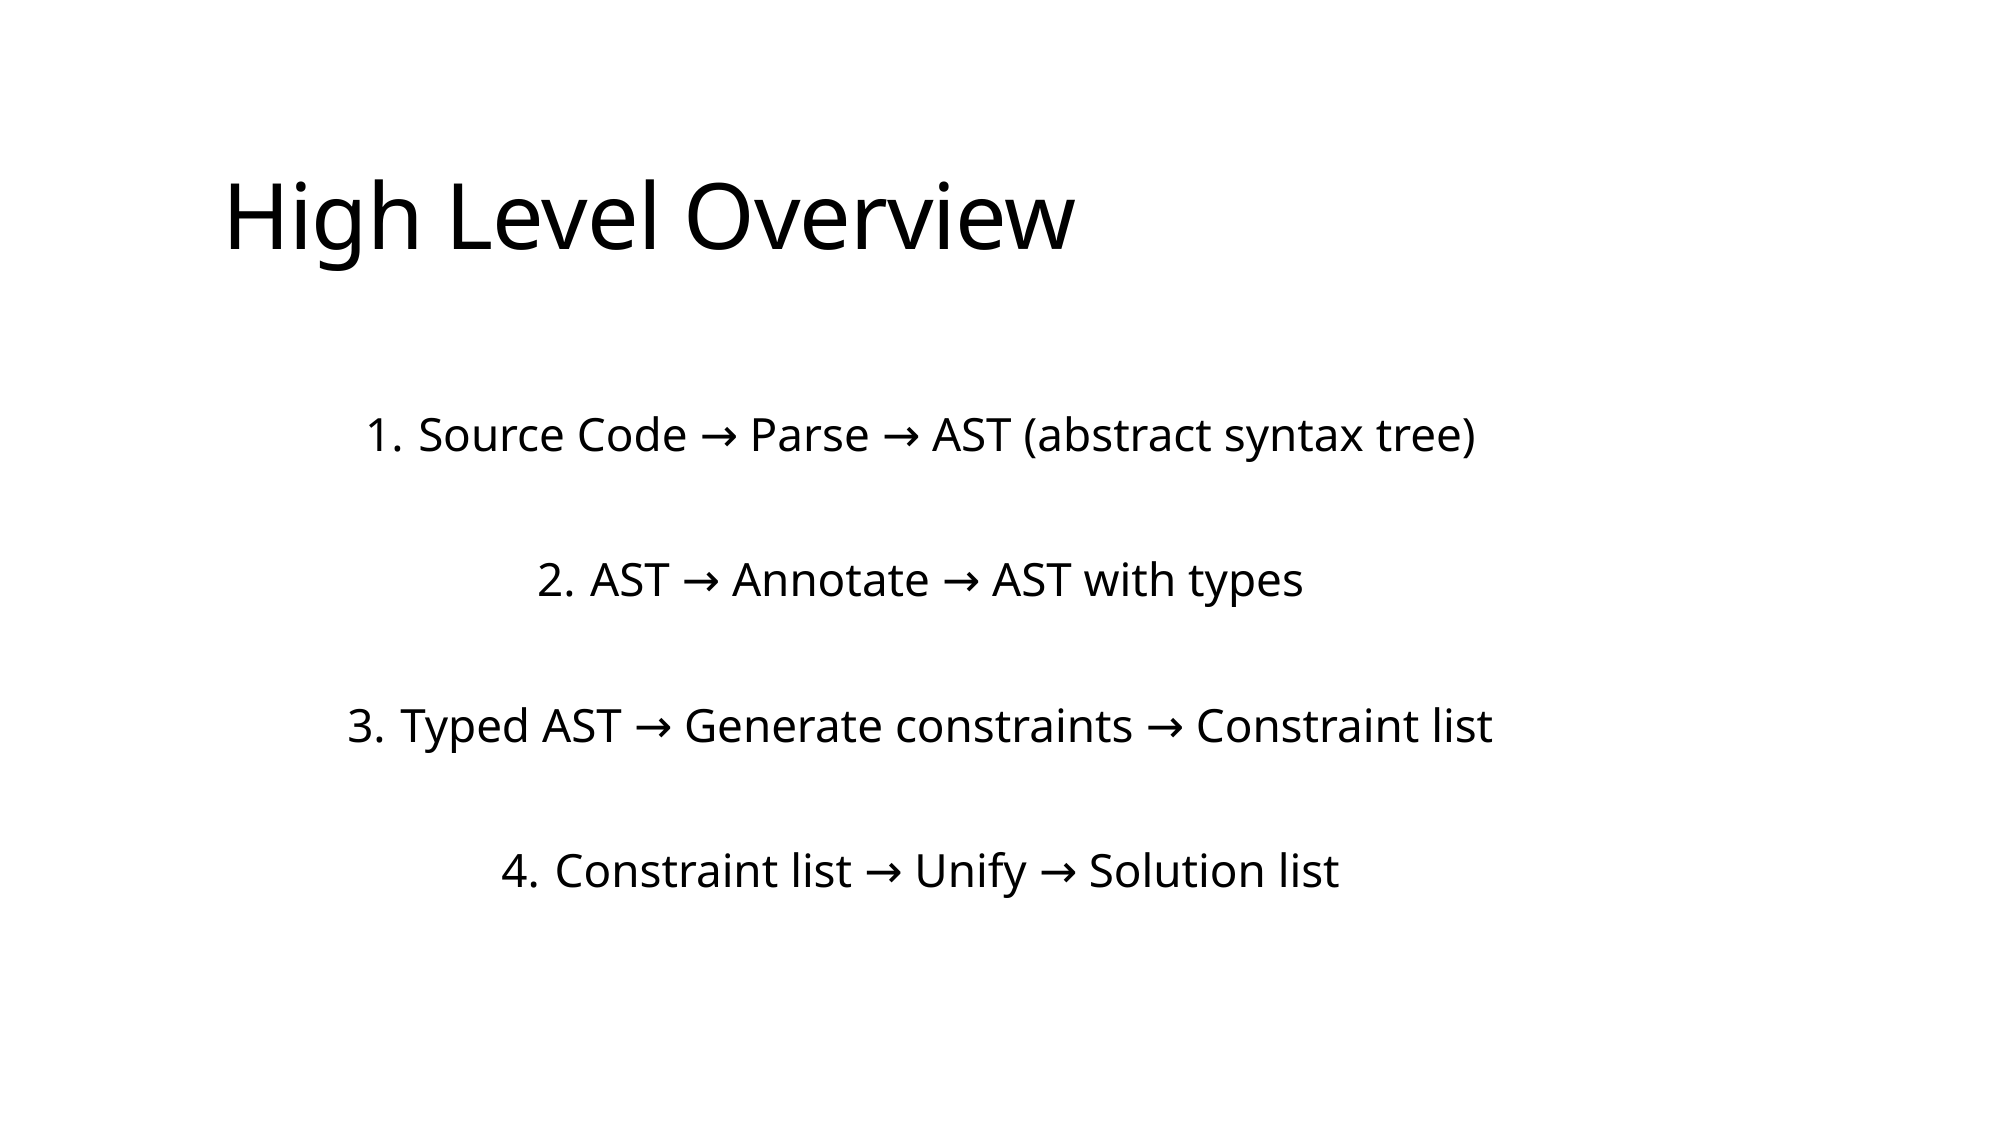

# High Level Overview
Source Code → Parse → AST (abstract syntax tree)
AST → Annotate → AST with types
Typed AST → Generate constraints → Constraint list
Constraint list → Unify → Solution list